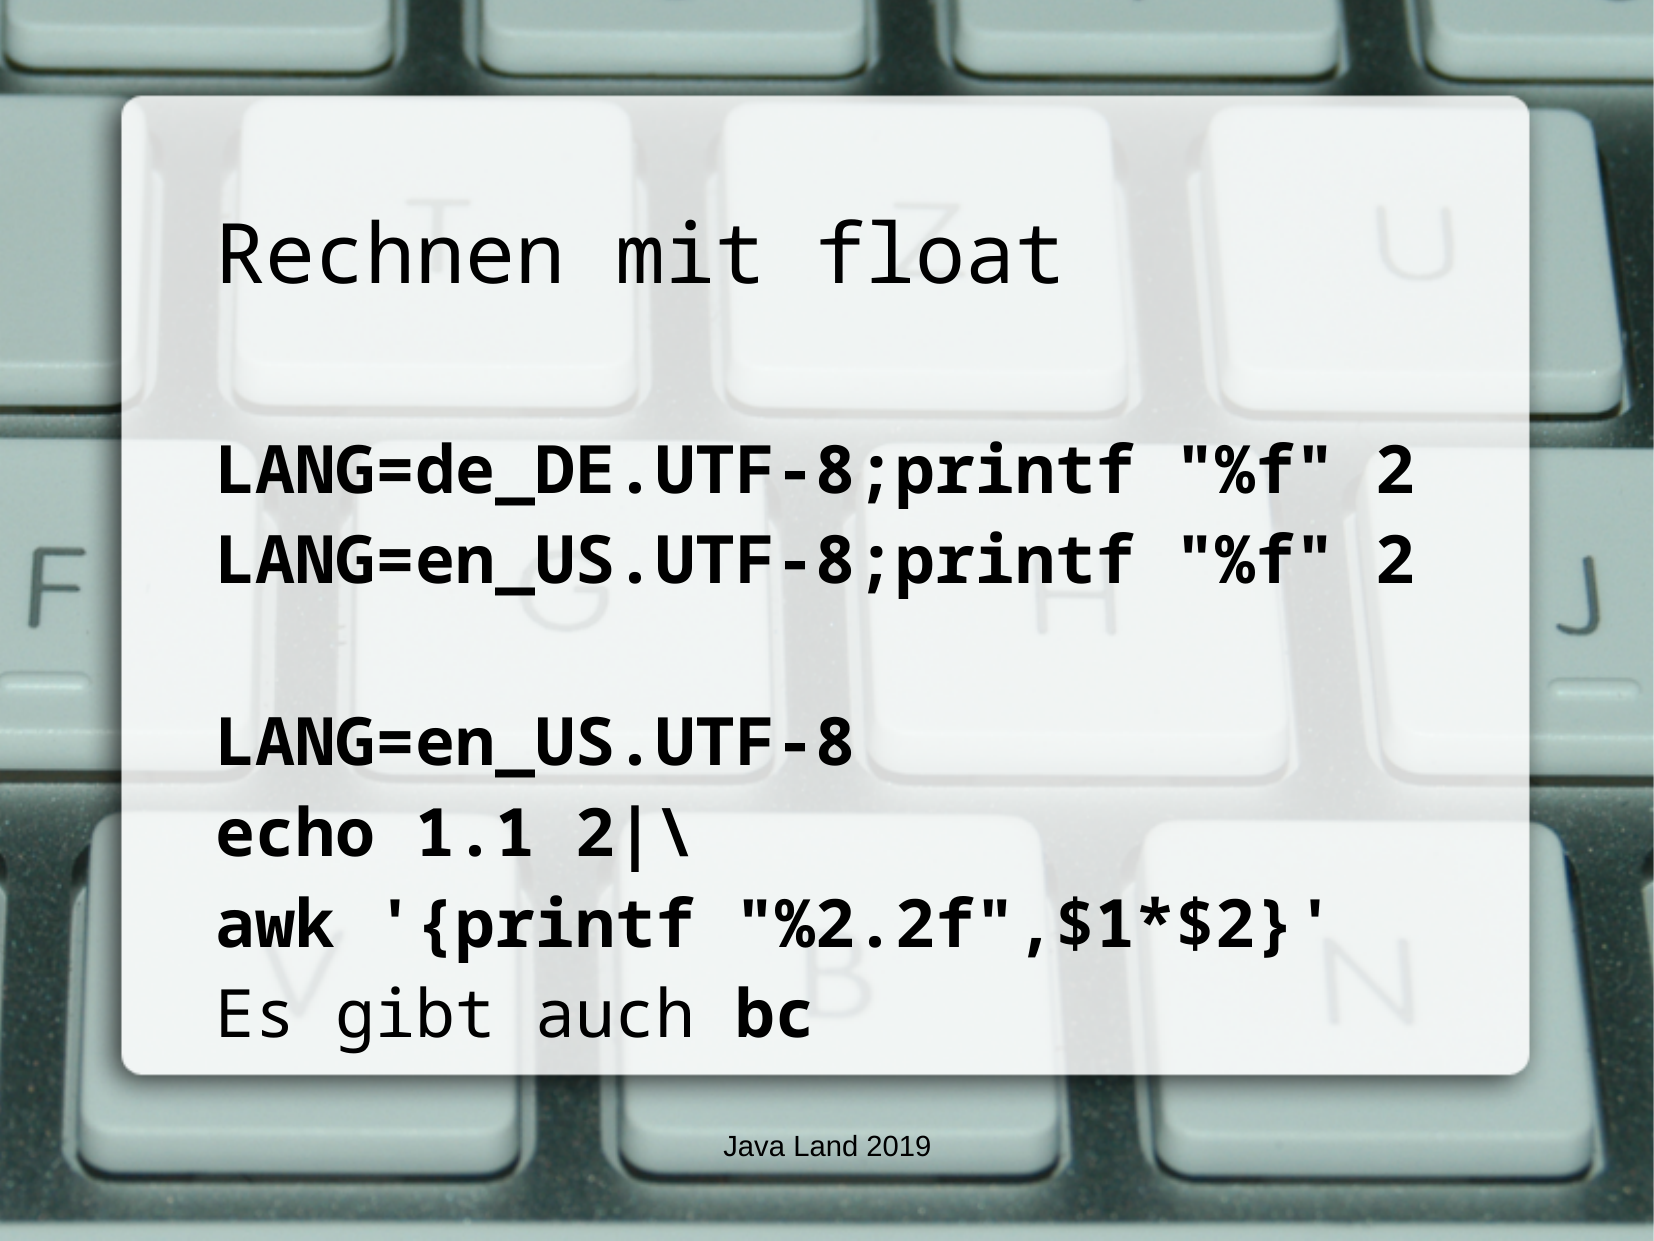

#
Rechnen mit float
LANG=de_DE.UTF-8;printf "%f" 2
LANG=en_US.UTF-8;printf "%f" 2
LANG=en_US.UTF-8
echo 1.1 2|\
awk '{printf "%2.2f",$1*$2}'
Es gibt auch bc